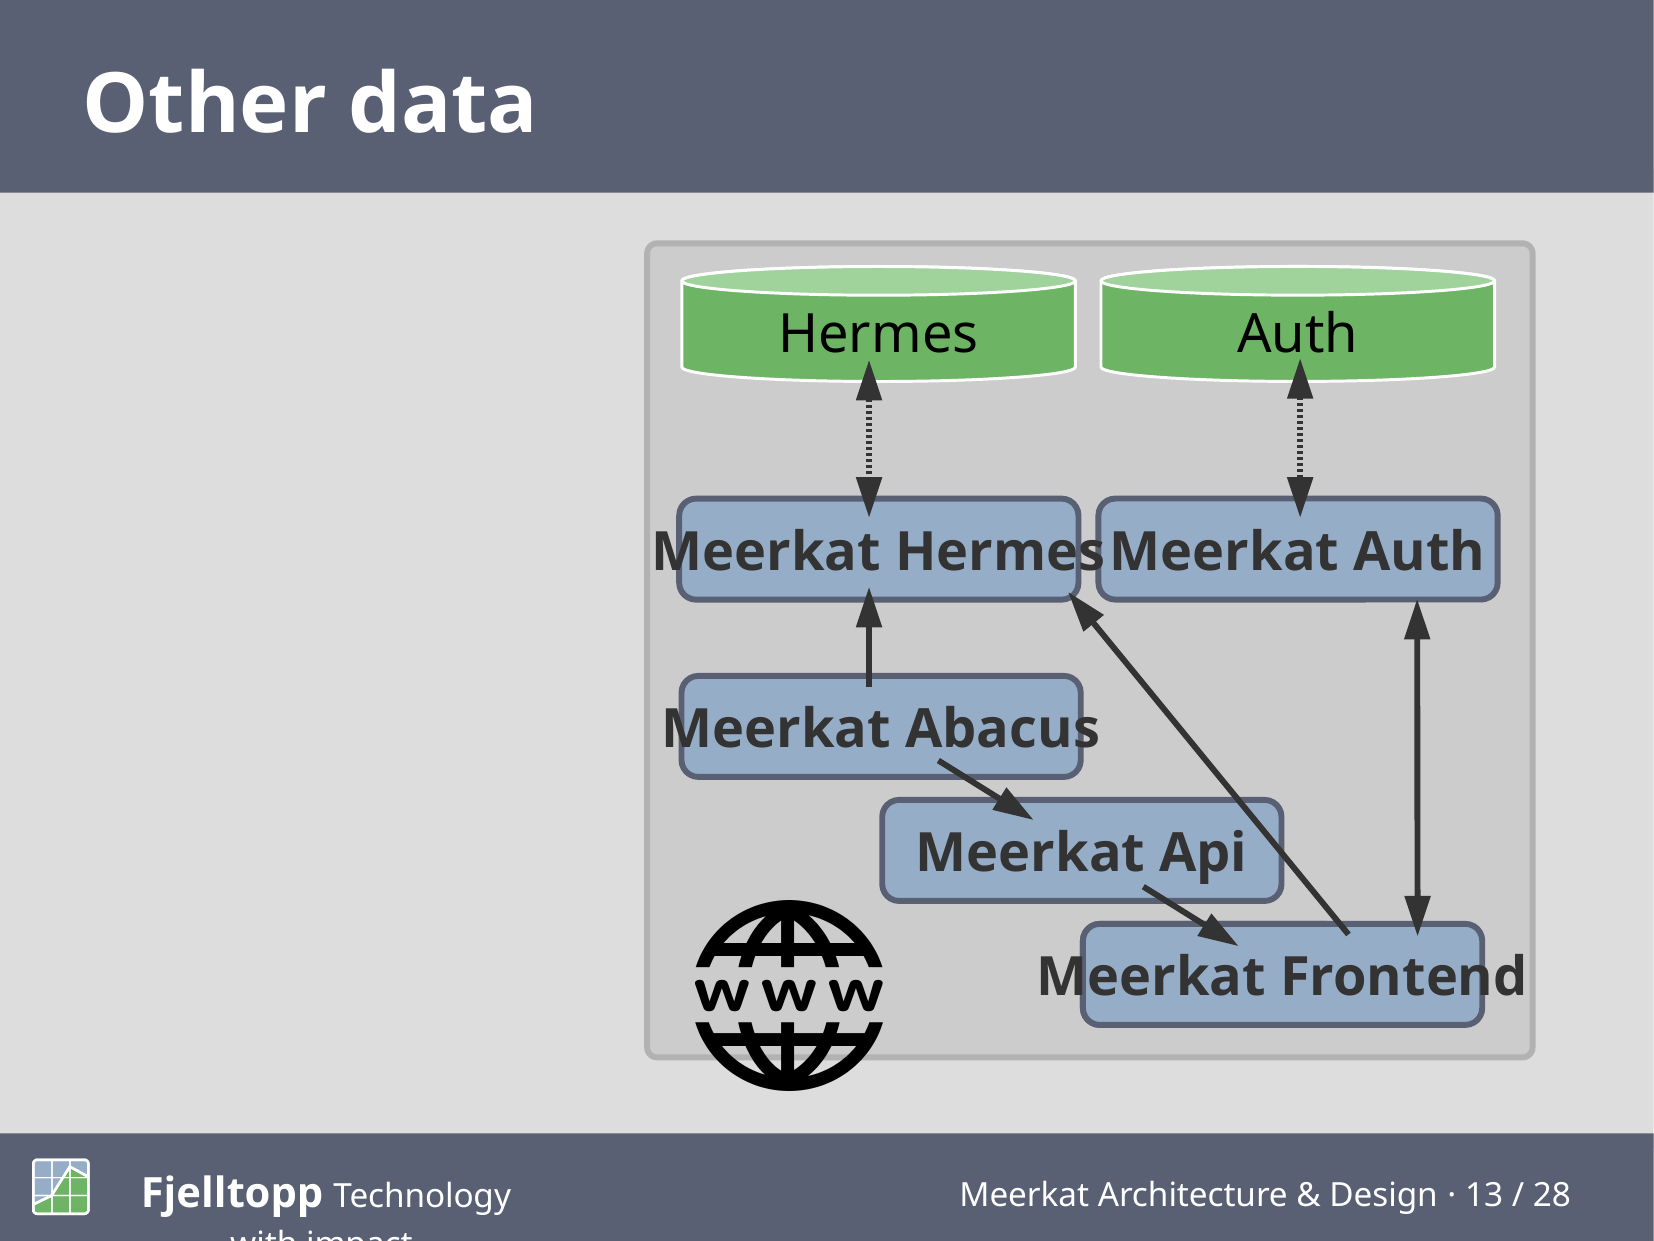

# Other data
Auth
Hermes
Meerkat Auth
Meerkat Hermes
Meerkat Abacus
Meerkat Api
Meerkat Frontend
Meerkat API
13